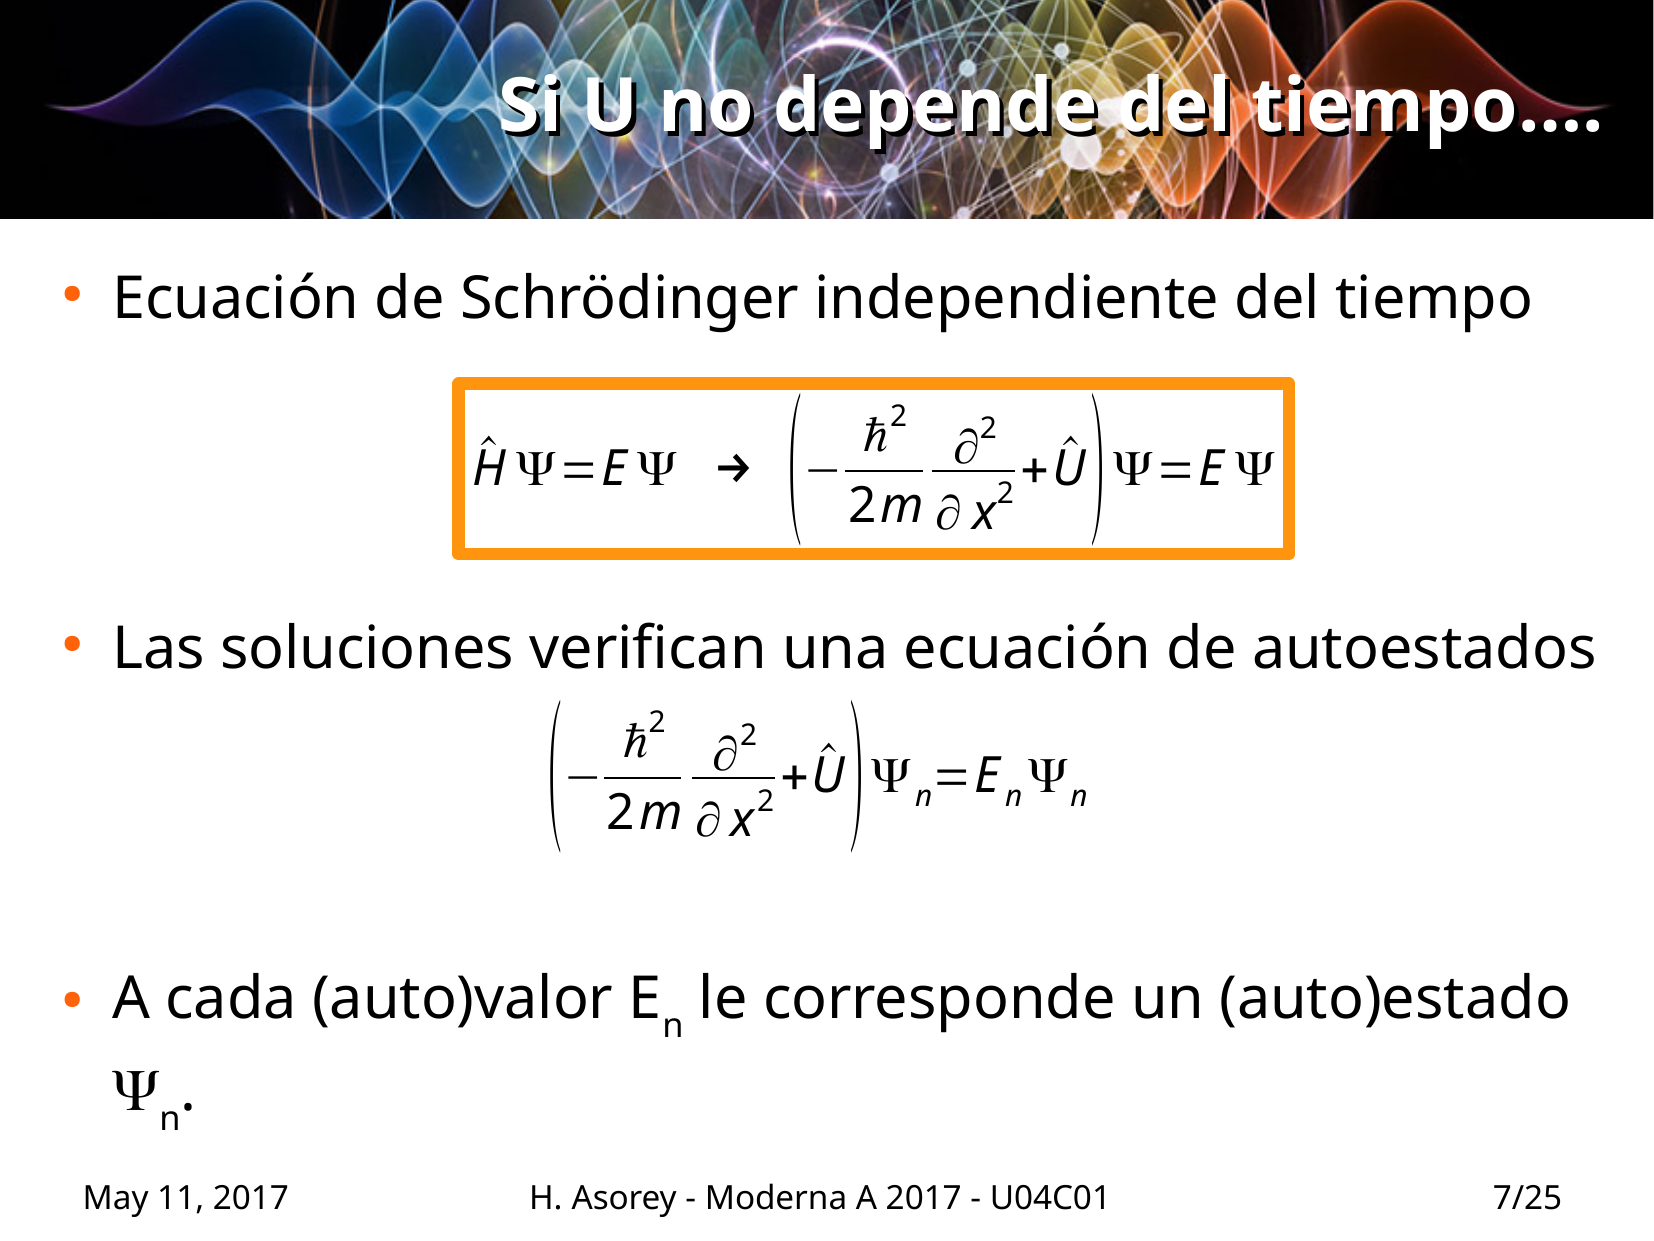

# Si U no depende del tiempo….
Ecuación de Schrödinger independiente del tiempo
Las soluciones verifican una ecuación de autoestados
A cada (auto)valor En le corresponde un (auto)estado Yn.
May 11, 2017
H. Asorey - Moderna A 2017 - U04C01
7